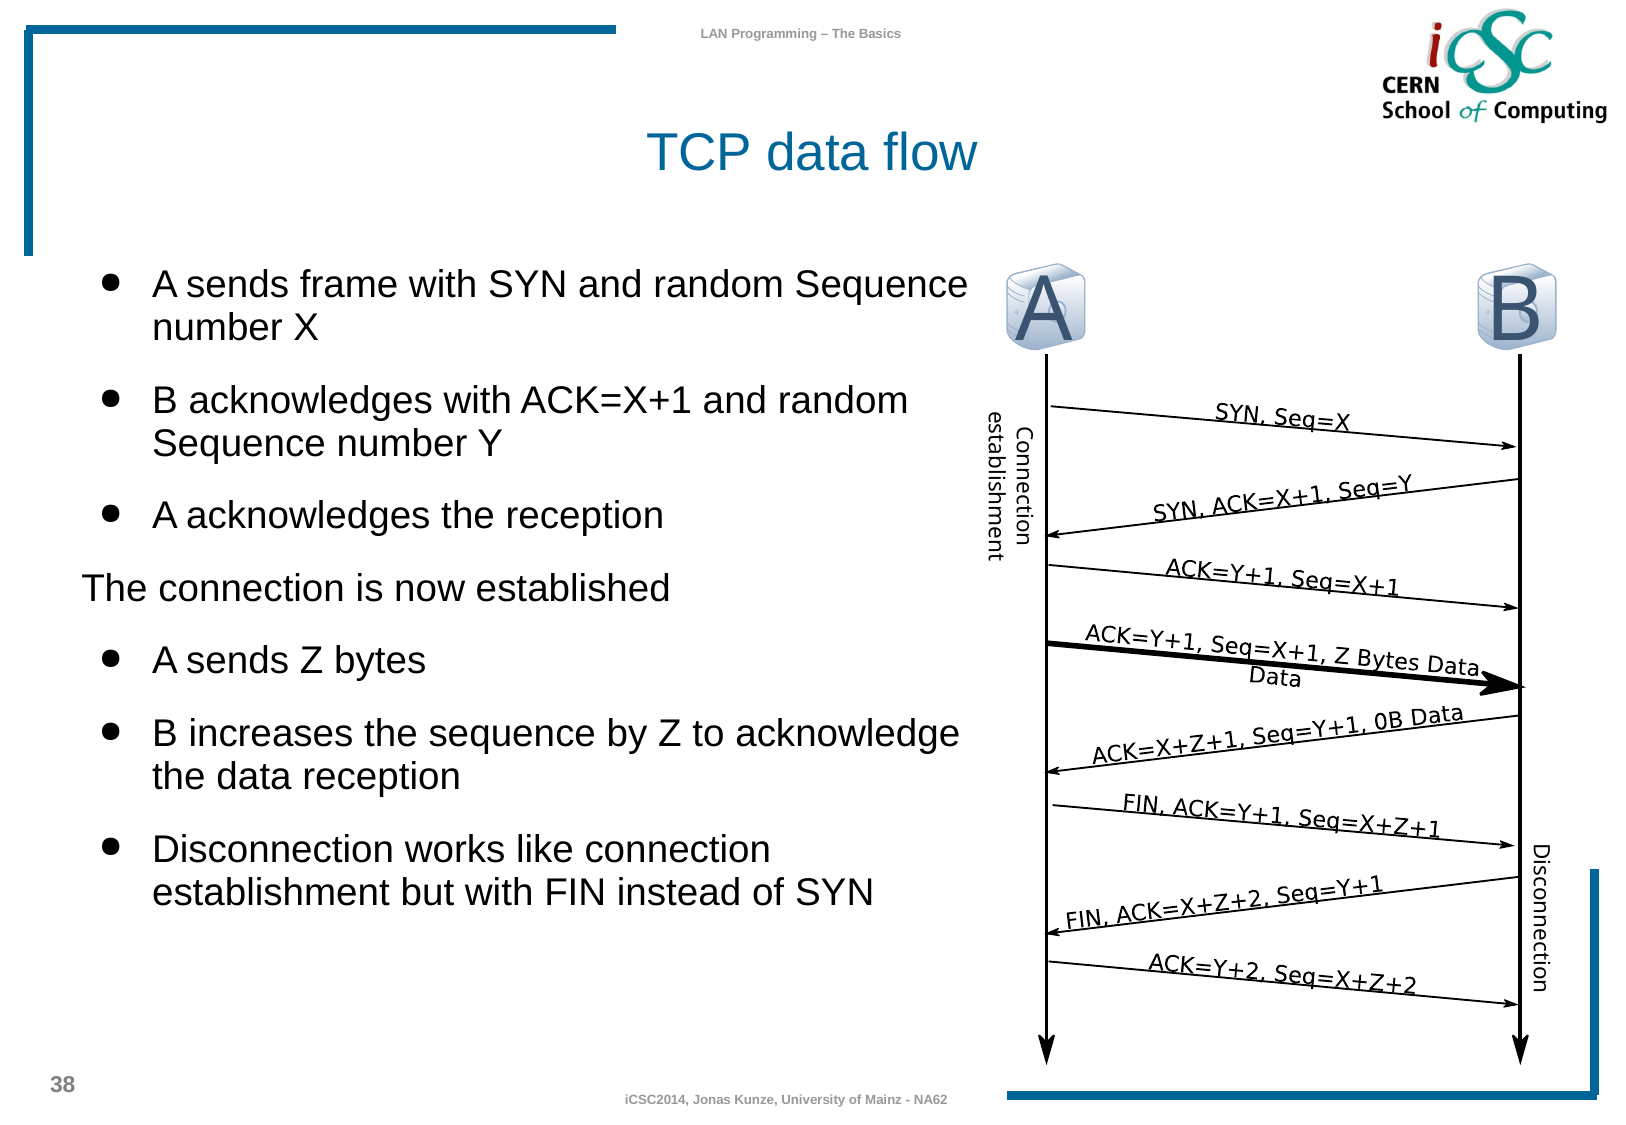

# TCP data flow
A sends frame with SYN and random Sequence number X
B acknowledges with ACK=X+1 and random Sequence number Y
A acknowledges the reception
The connection is now established
A sends Z bytes
B increases the sequence by Z to acknowledge the data reception
Disconnection works like connection establishment but with FIN instead of SYN